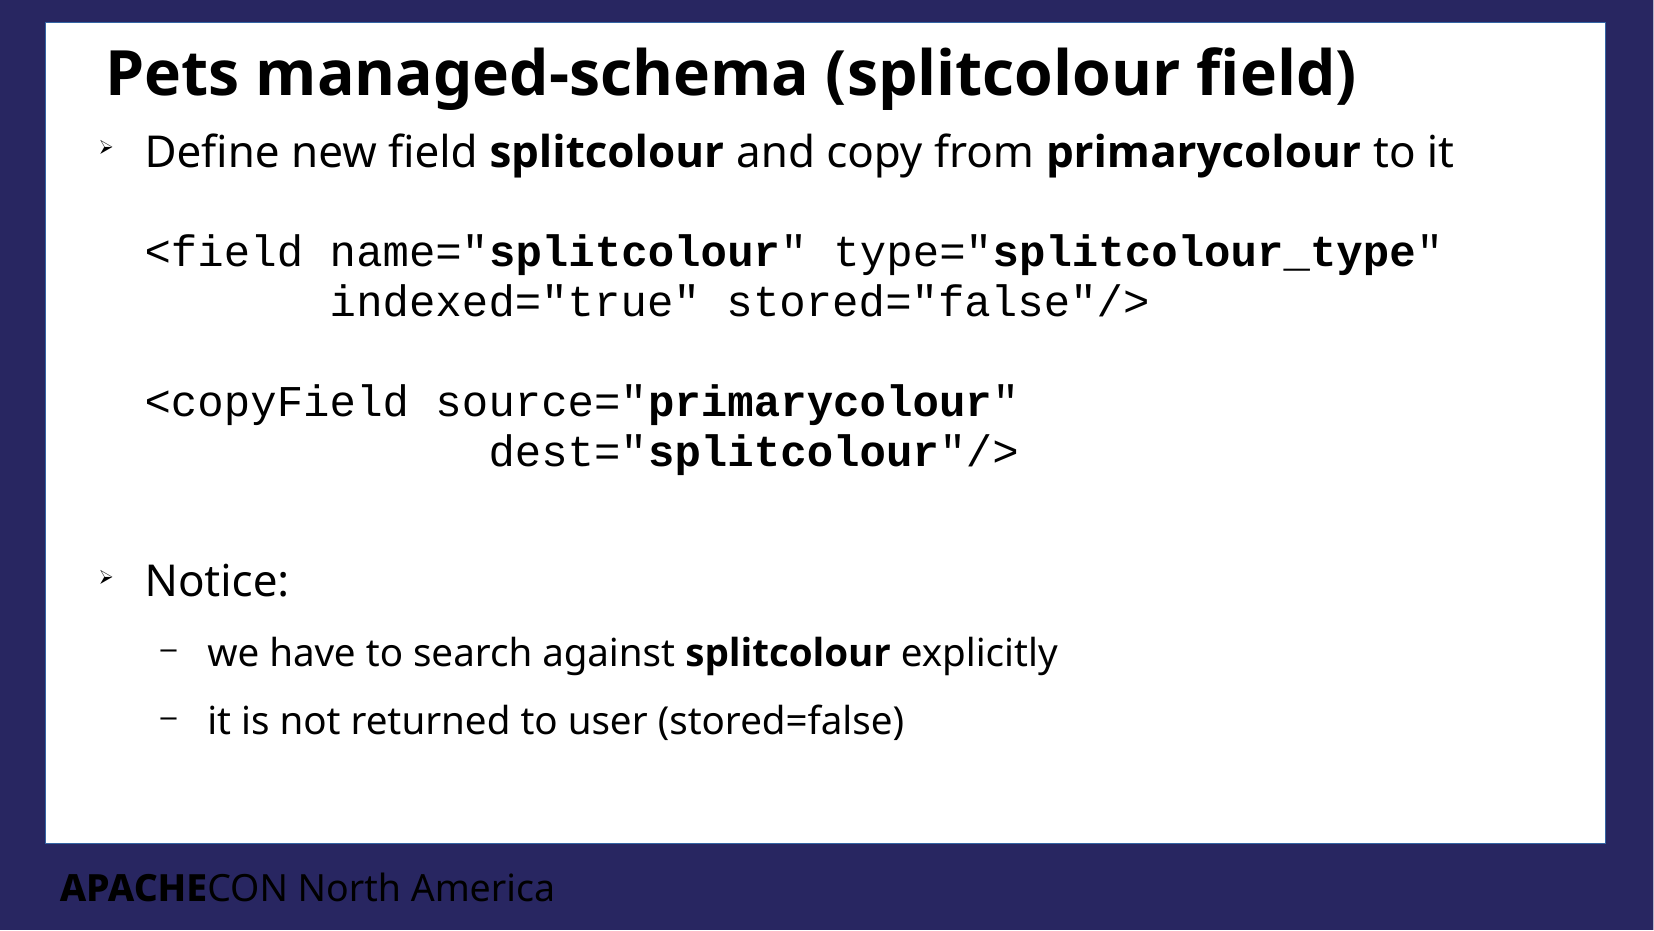

# Pets managed-schema (splitcolour field)
Define new field splitcolour and copy from primarycolour to it
<field name="splitcolour" type="splitcolour_type"
 indexed="true" stored="false"/>
<copyField source="primarycolour"
 dest="splitcolour"/>
Notice:
we have to search against splitcolour explicitly
it is not returned to user (stored=false)